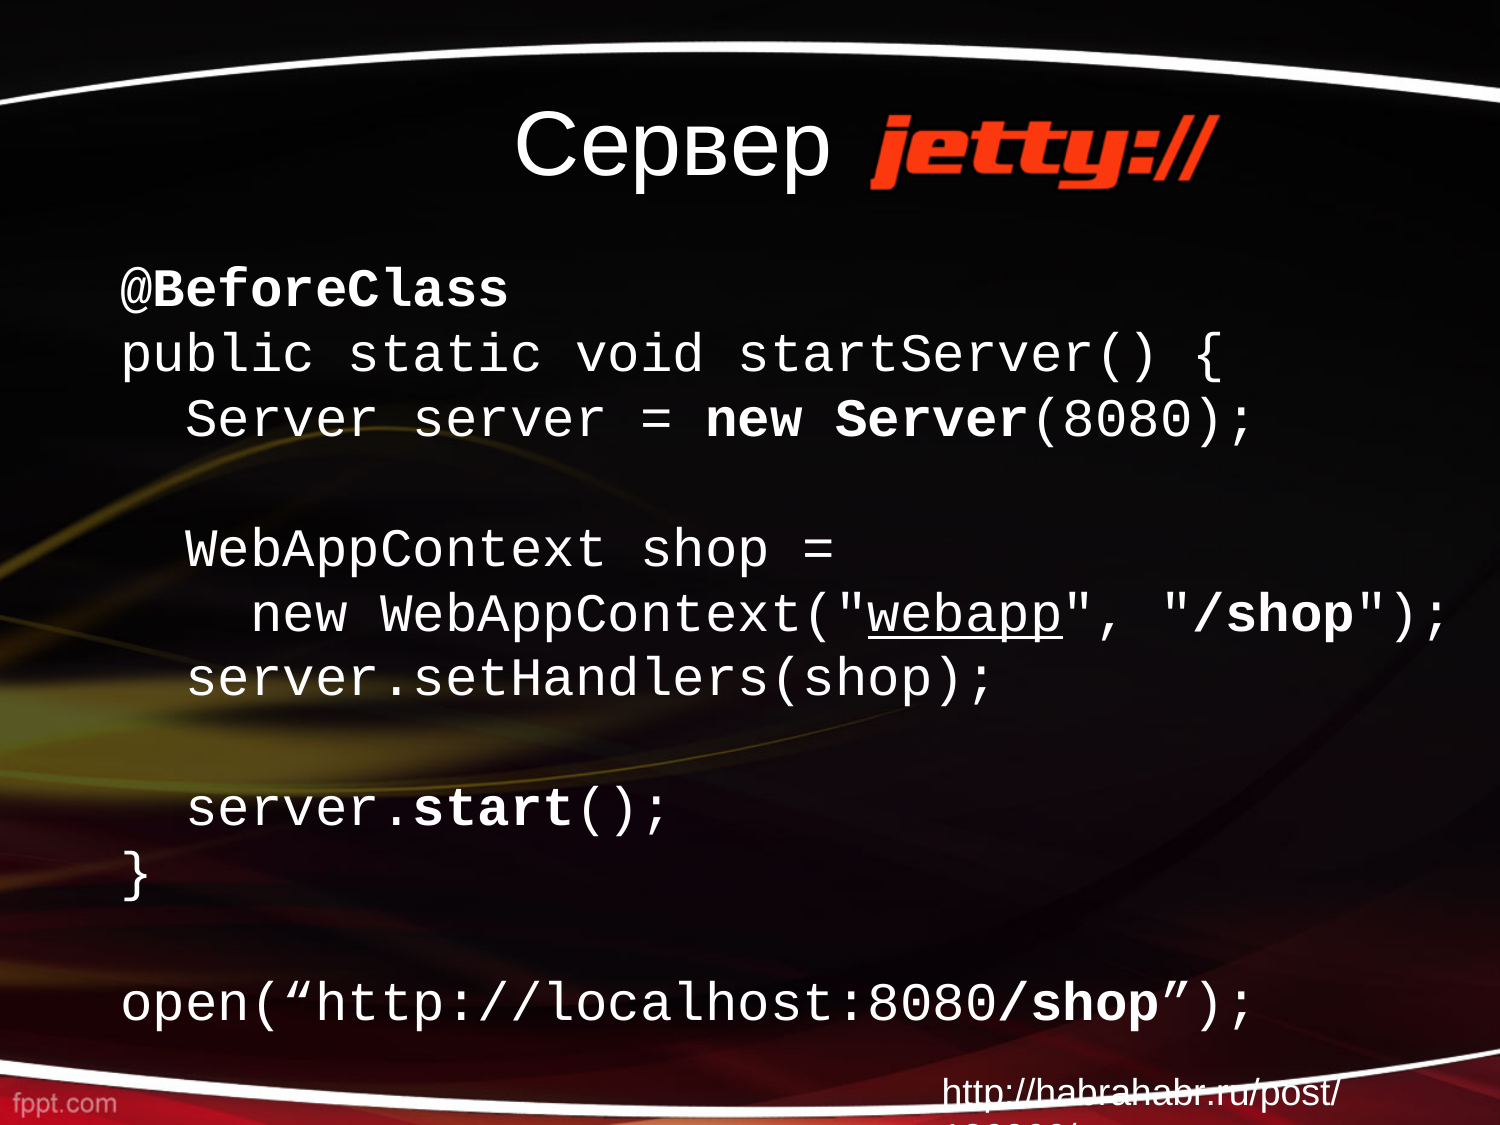

# Сервер
@BeforeClass
public static void startServer() {
 Server server = new Server(8080);
 WebAppContext shop =
 new WebAppContext("webapp", "/shop");
 server.setHandlers(shop);
 server.start();
}
open(“http://localhost:8080/shop”);
http://habrahabr.ru/post/126066/